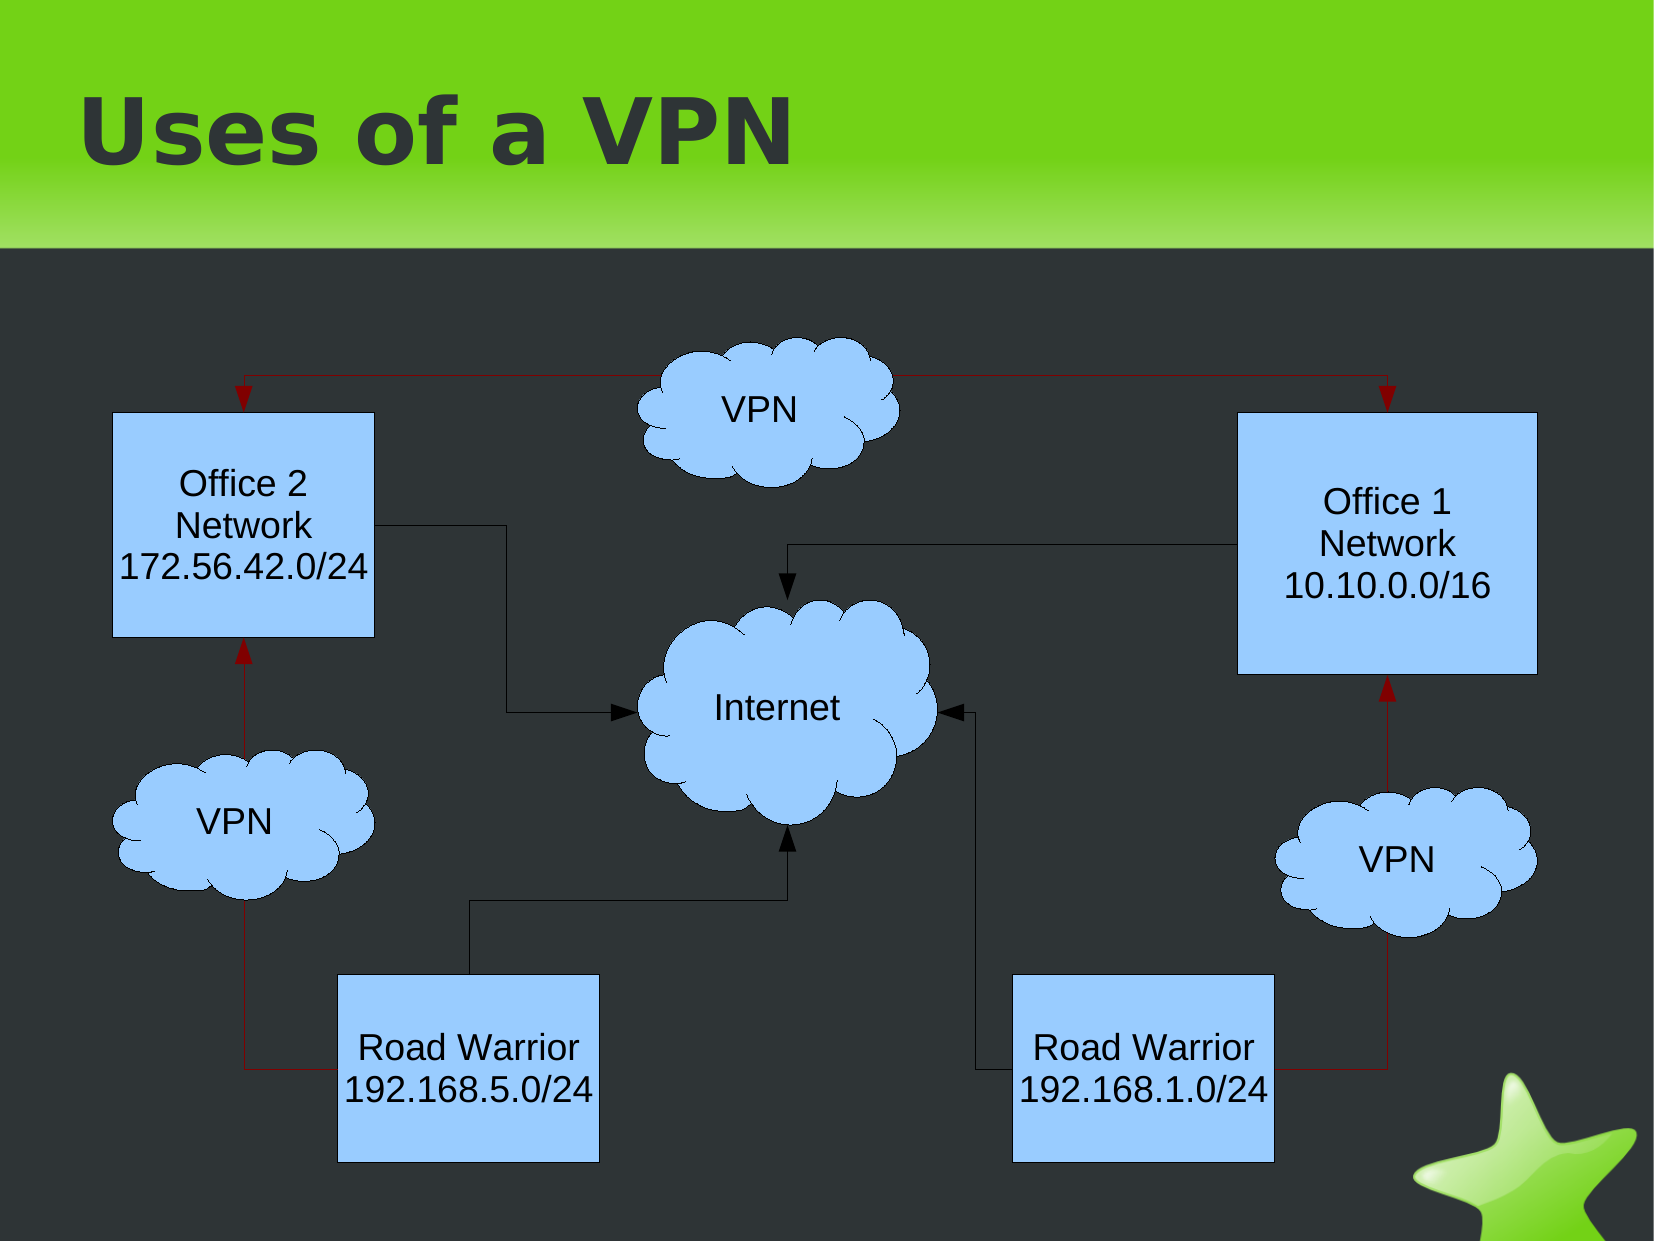

# Uses of a VPN
VPN
Office 2
Network
172.56.42.0/24
Office 1
Network
10.10.0.0/16
Internet
VPN
VPN
Road Warrior
192.168.5.0/24
Road Warrior
192.168.1.0/24